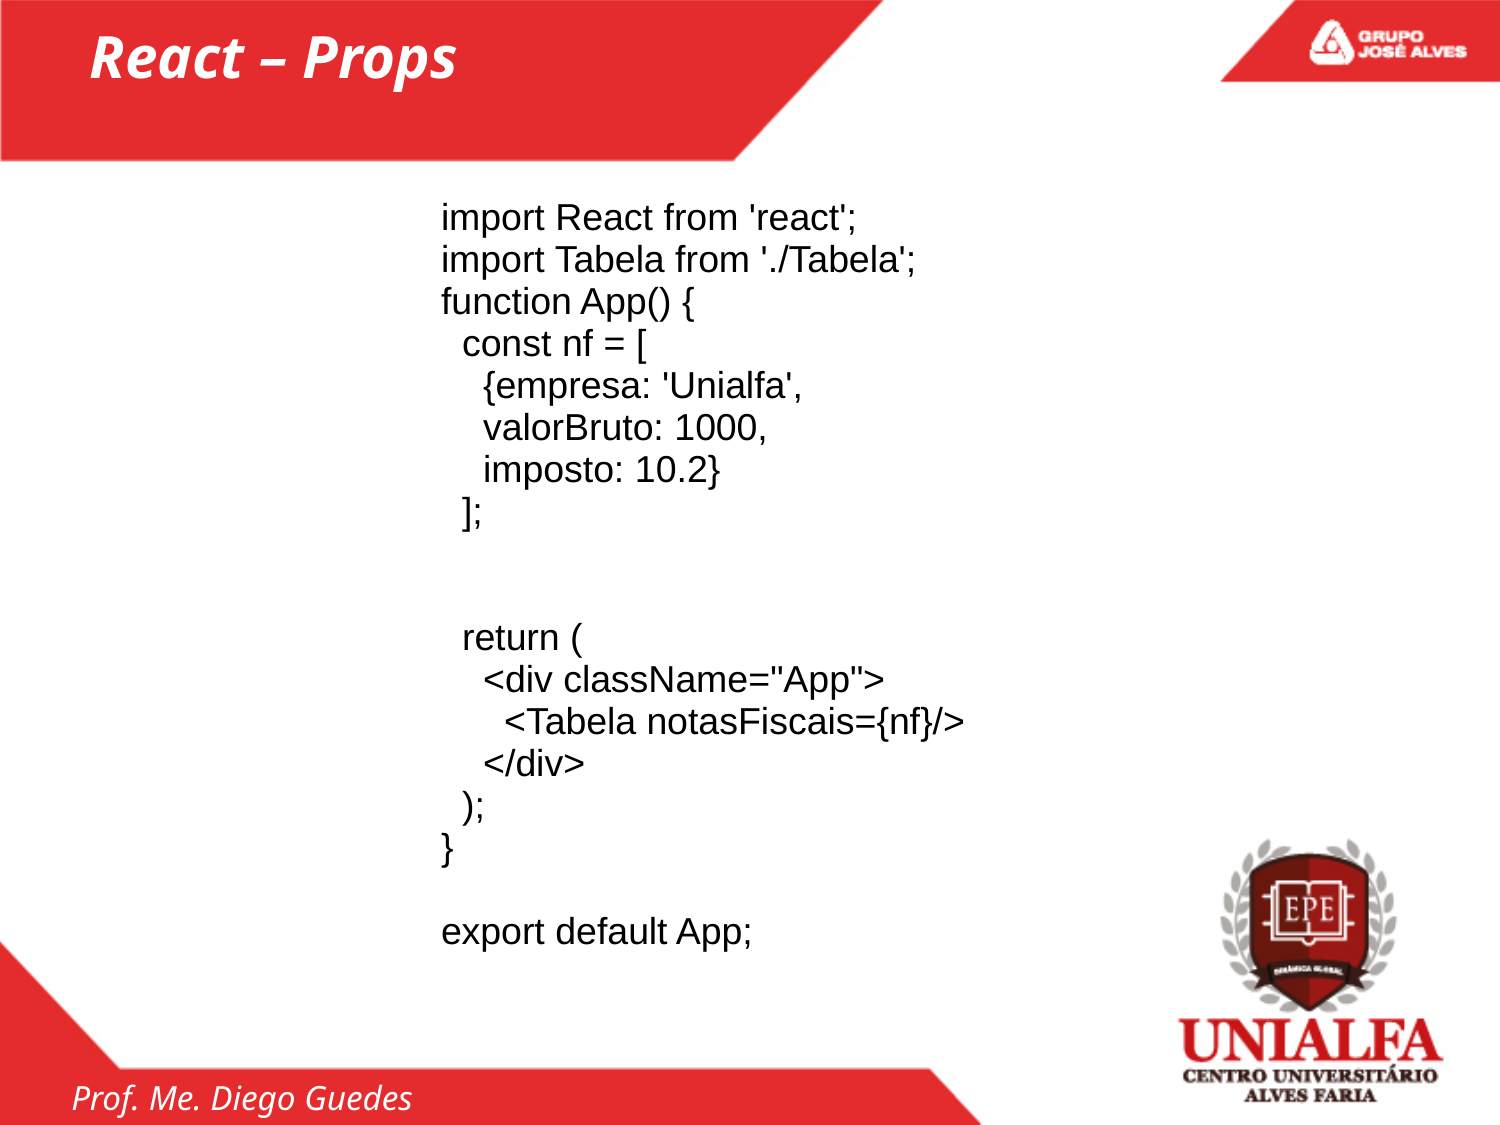

React – Props
import React from 'react';
import Tabela from './Tabela';
function App() {
 const nf = [
 {empresa: 'Unialfa',
 valorBruto: 1000,
 imposto: 10.2}
 ];
 return (
 <div className="App">
 <Tabela notasFiscais={nf}/>
 </div>
 );
}
export default App;
Prof. Me. Diego Guedes